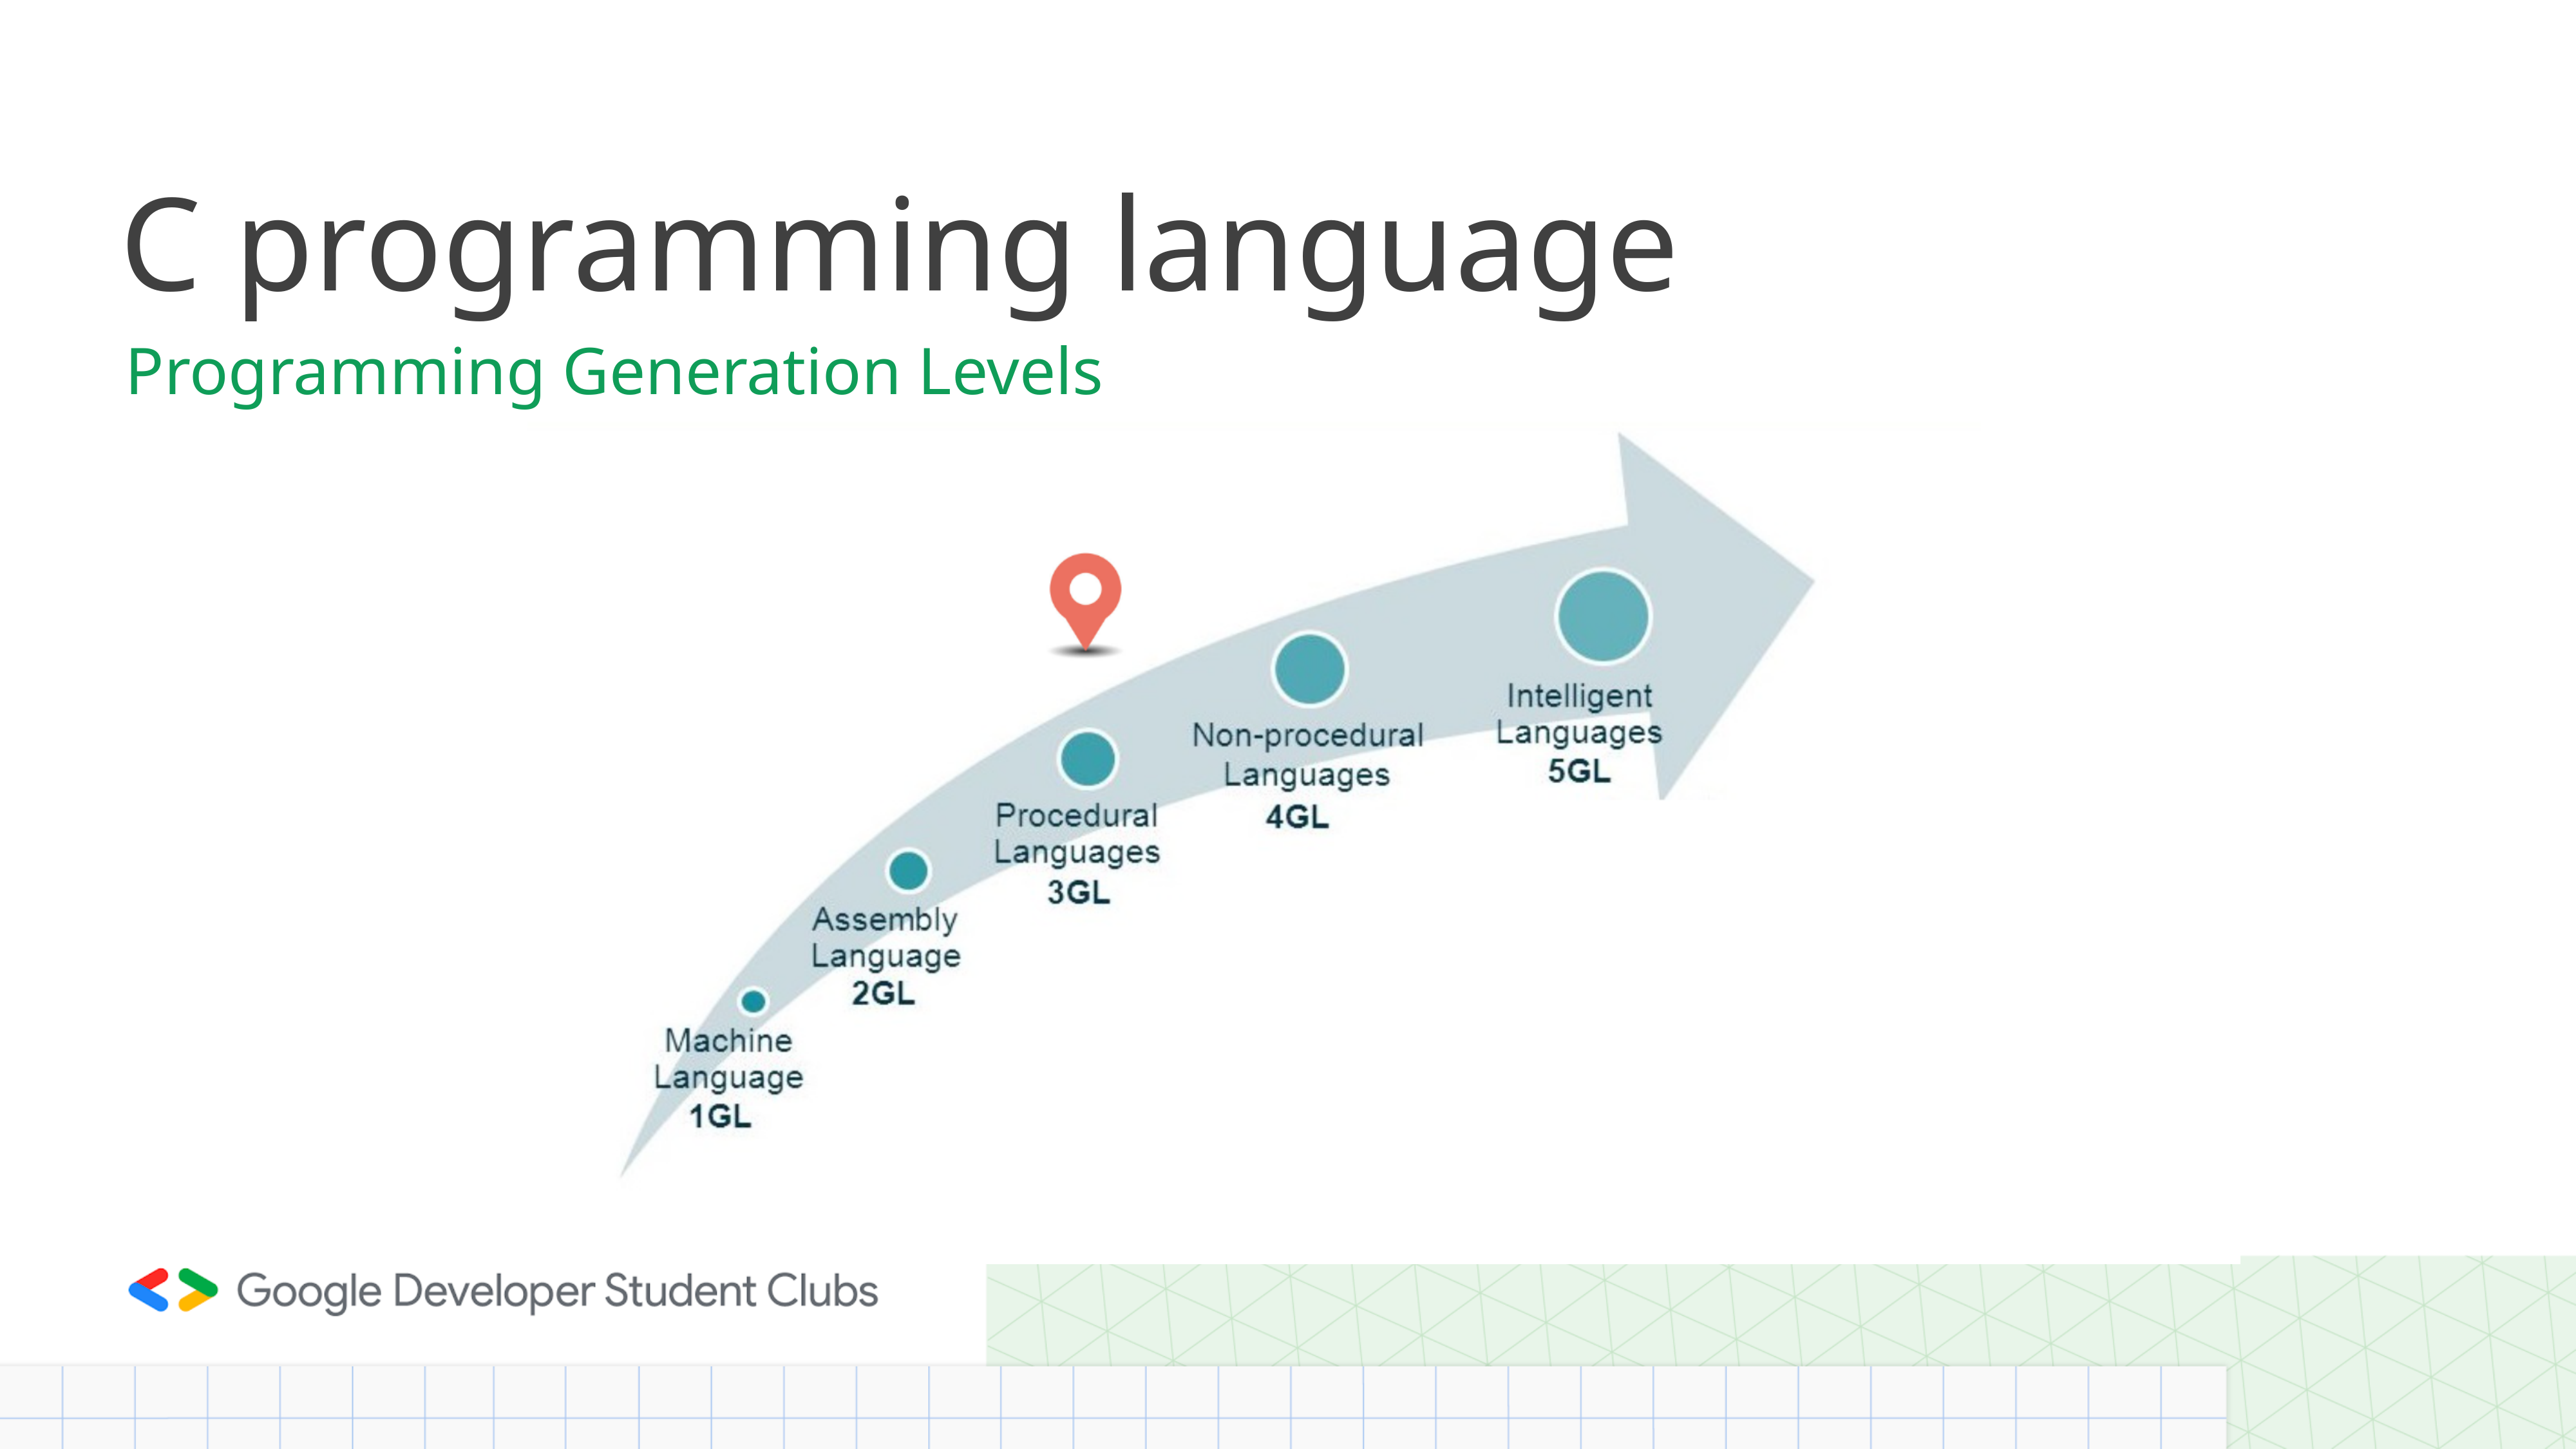

# C programming language
Programming Generation Levels